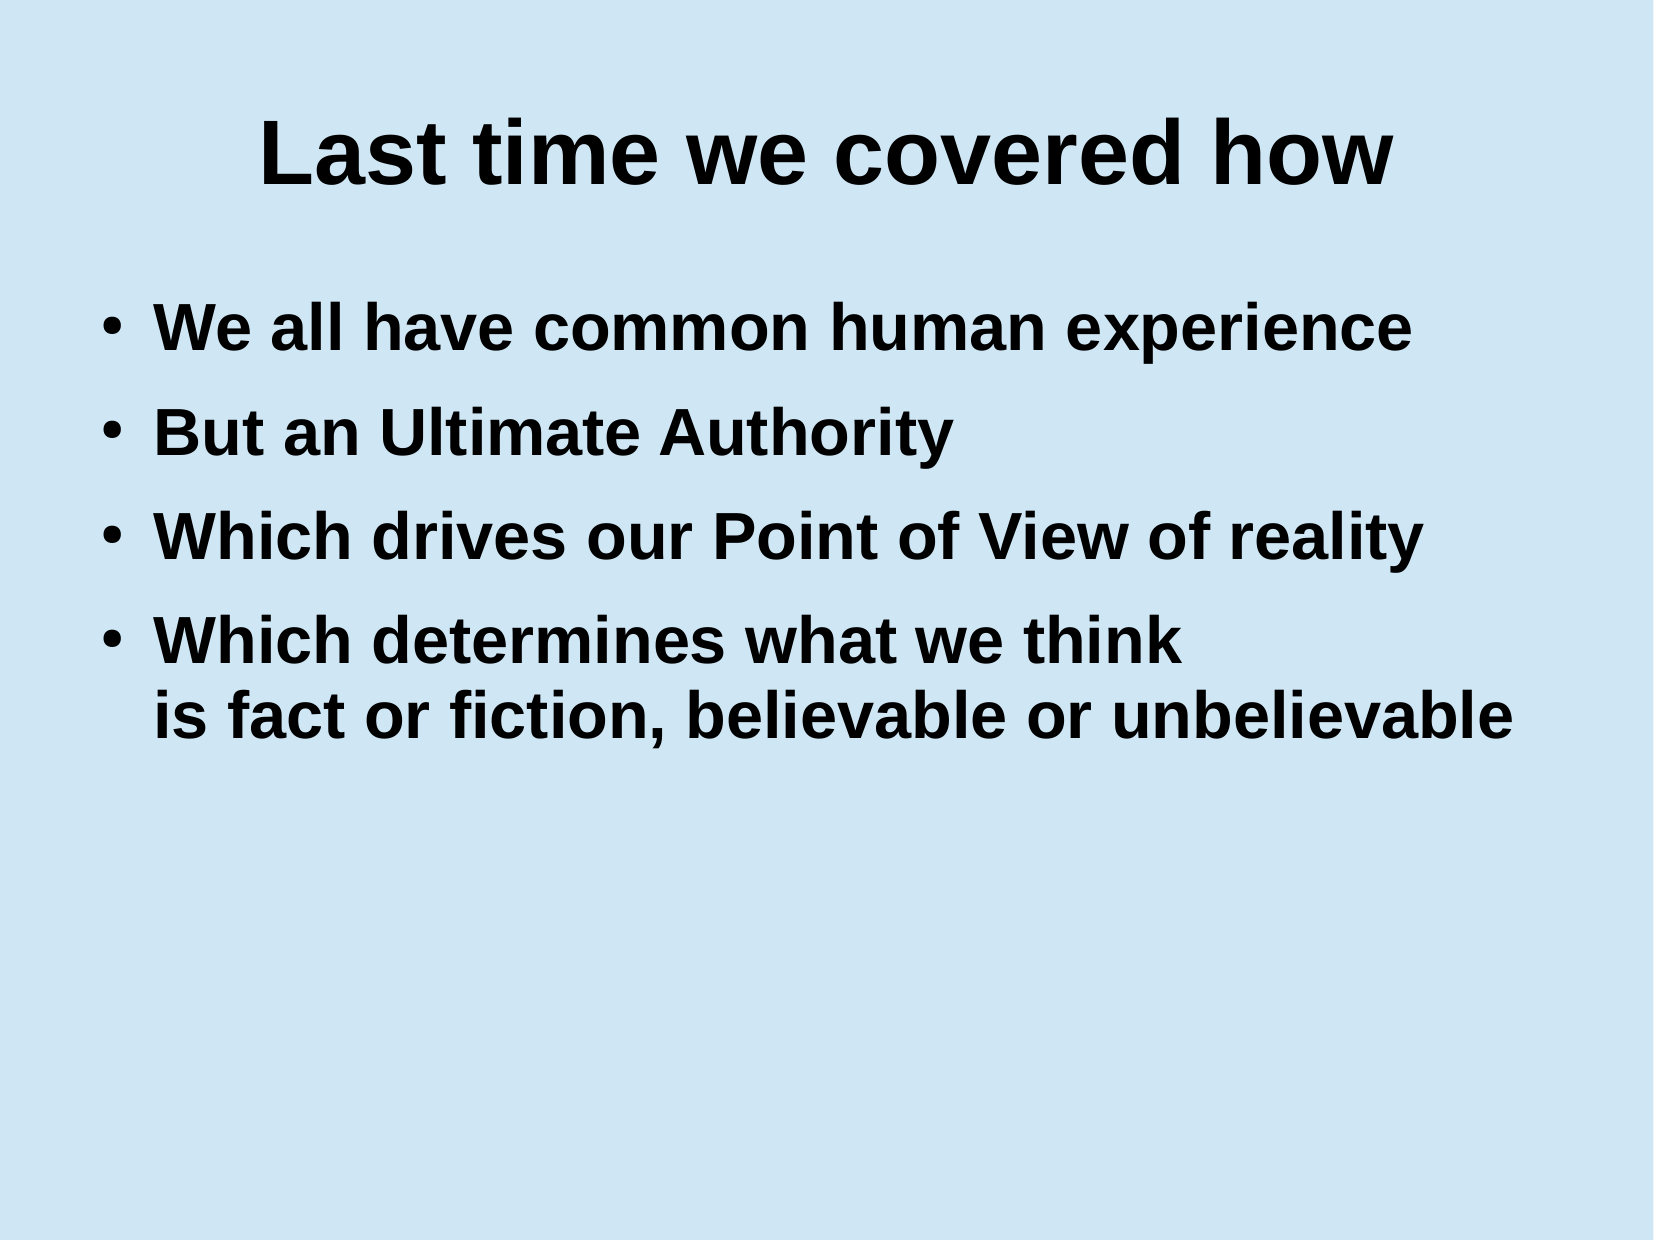

# Last time we covered how
We all have common human experience
But an Ultimate Authority
Which drives our Point of View of reality
Which determines what we think
is fact or fiction, believable or unbelievable